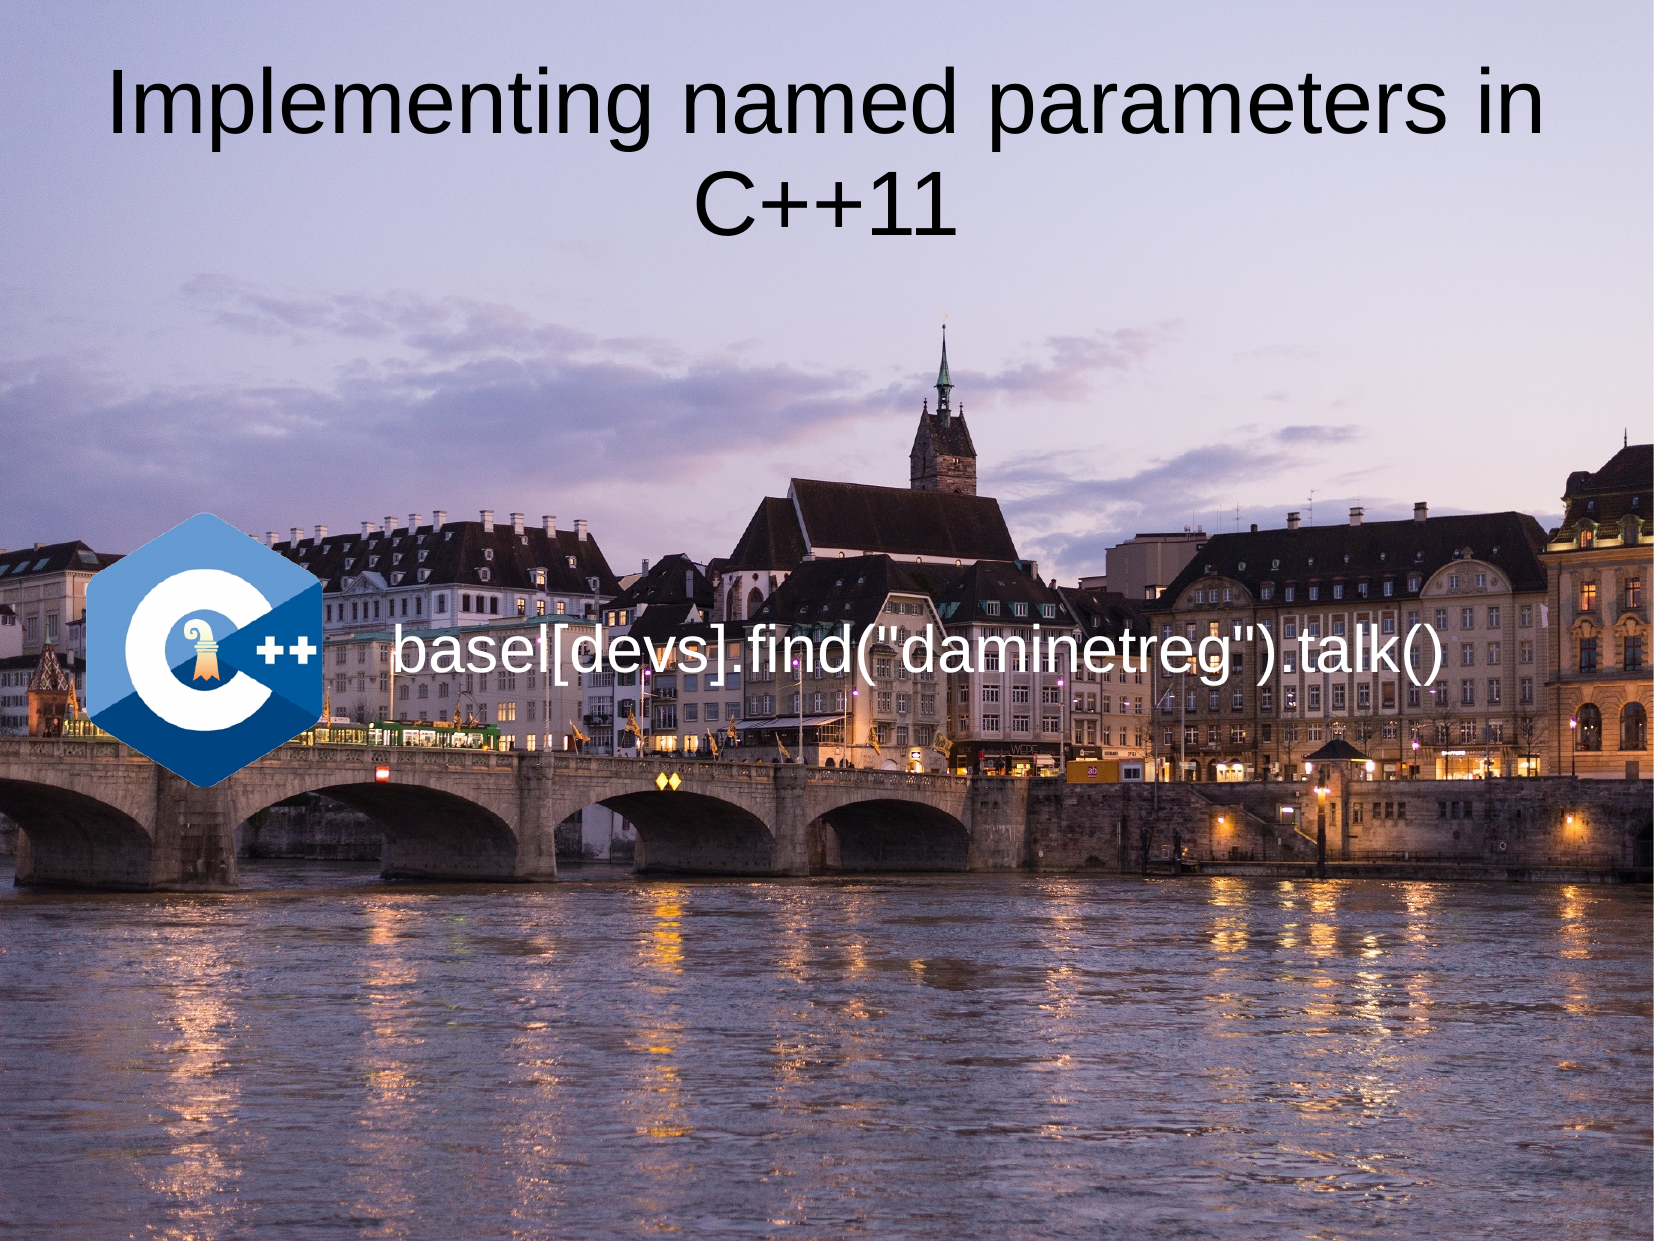

# Implementing named parameters in C++11
 basel[devs].find("daminetreg").talk()